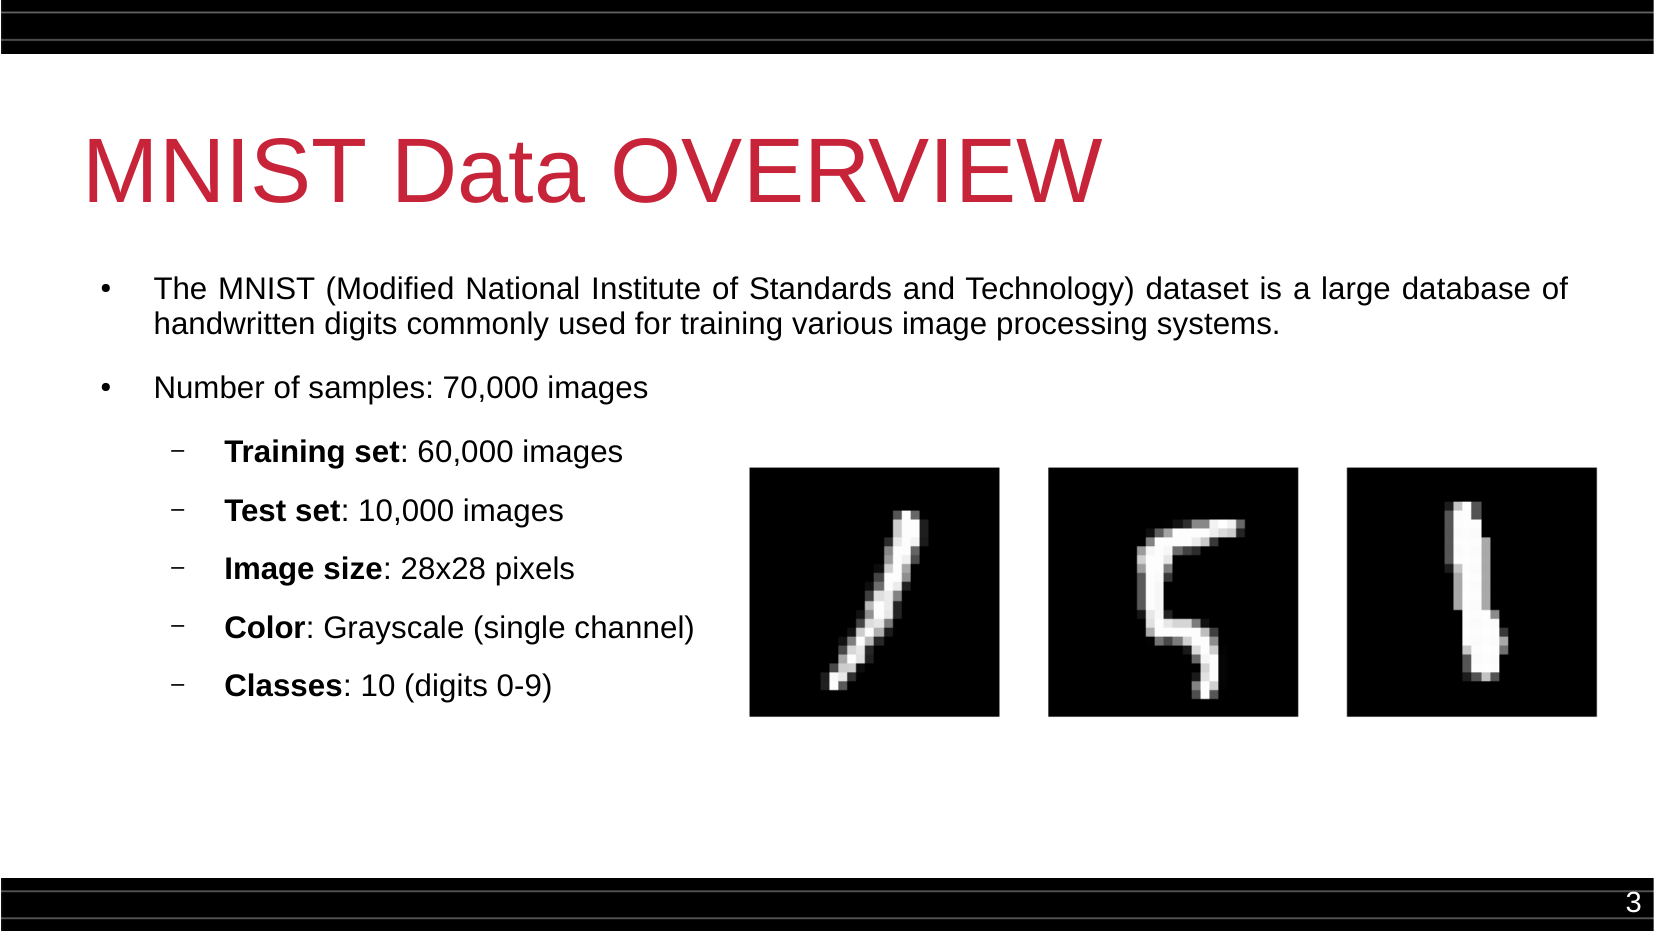

# MNIST Data OVERVIEW
The MNIST (Modified National Institute of Standards and Technology) dataset is a large database of handwritten digits commonly used for training various image processing systems.
Number of samples: 70,000 images
Training set: 60,000 images
Test set: 10,000 images
Image size: 28x28 pixels
Color: Grayscale (single channel)
Classes: 10 (digits 0-9)